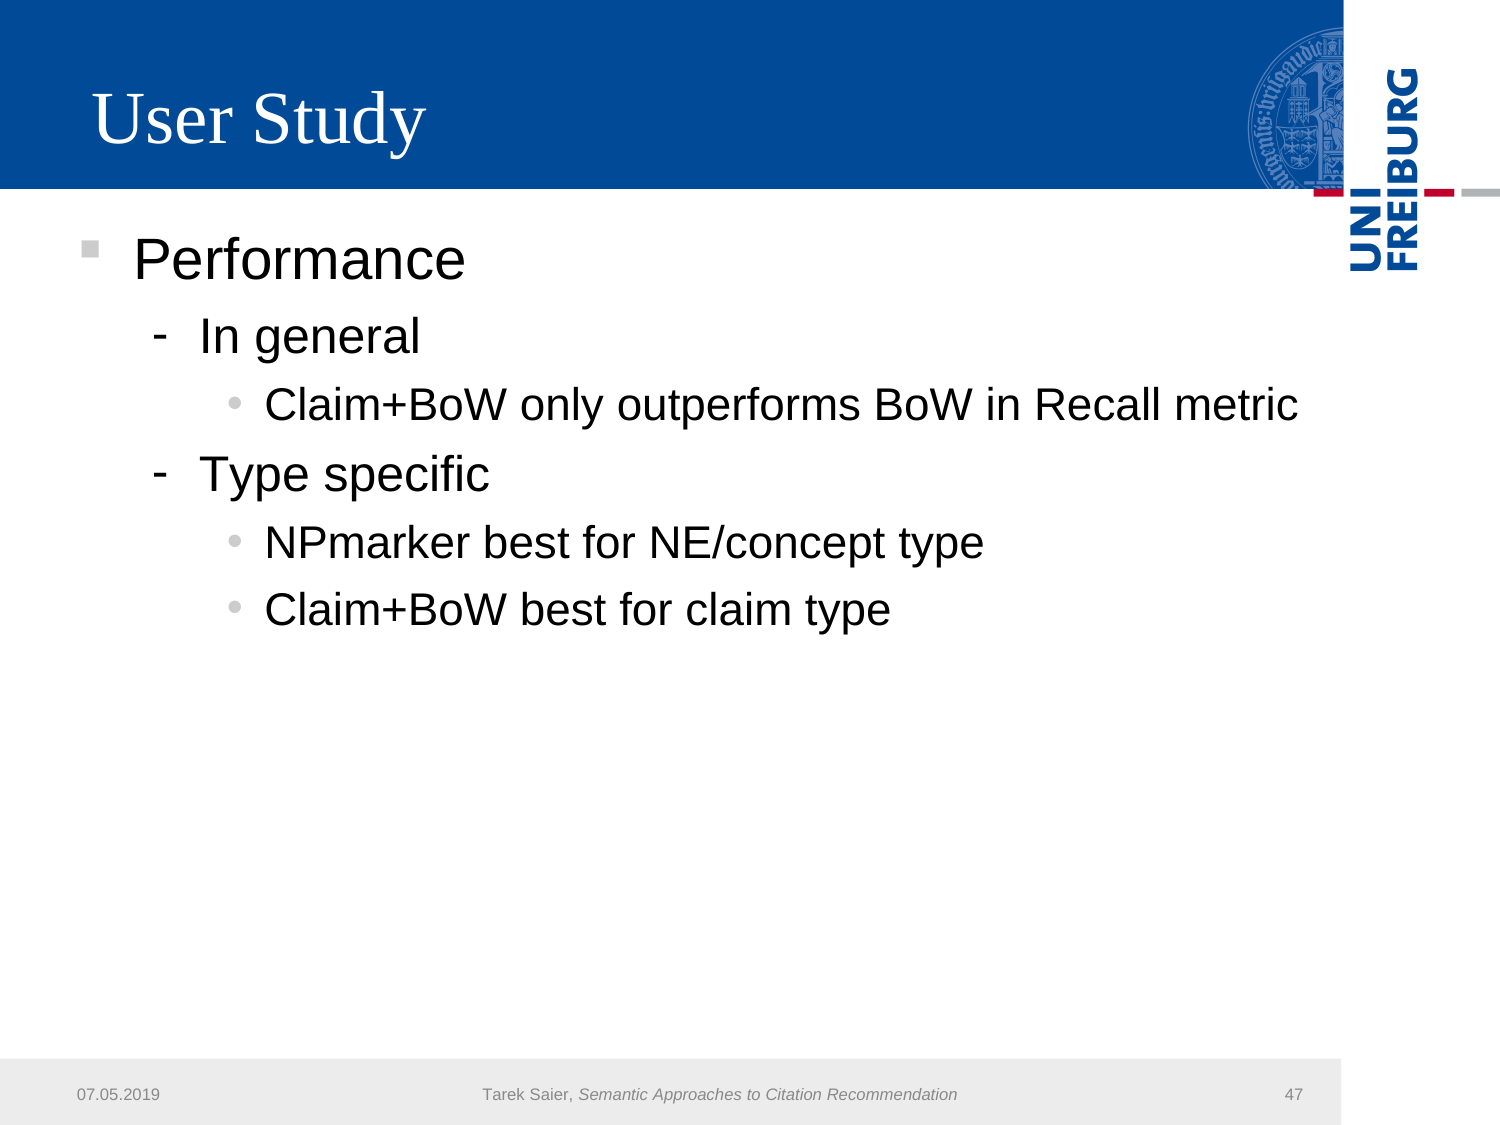

# User Study
Performance
In general
Claim+BoW only outperforms BoW in Recall metric
Type specific
NPmarker best for NE/concept type
Claim+BoW best for claim type
Präsentationstitel
47